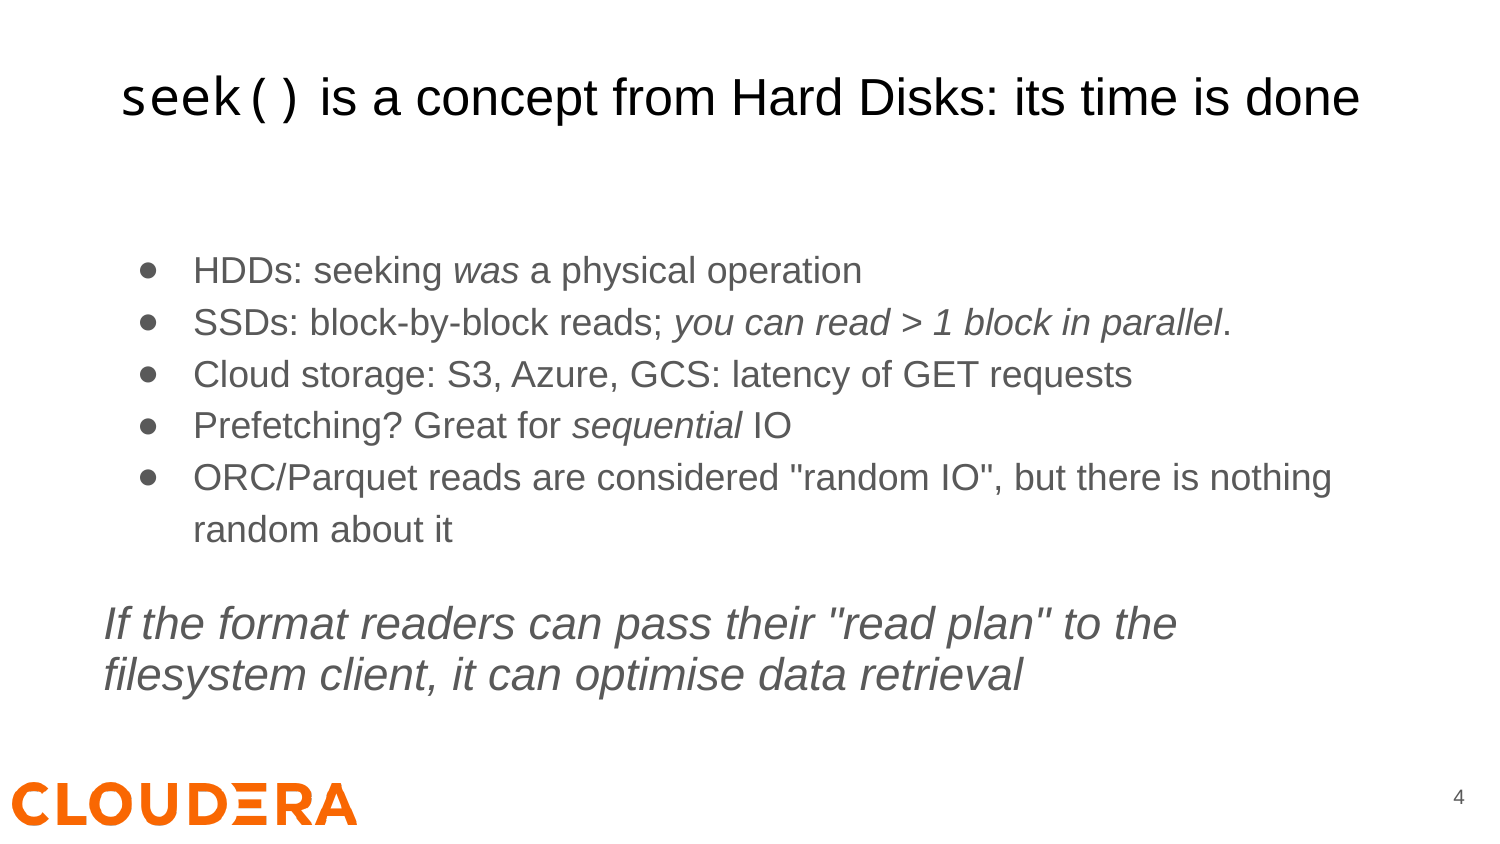

# seek() is a concept from Hard Disks: its time is done
HDDs: seeking was a physical operation
SSDs: block-by-block reads; you can read > 1 block in parallel.
Cloud storage: S3, Azure, GCS: latency of GET requests
Prefetching? Great for sequential IO
ORC/Parquet reads are considered "random IO", but there is nothing random about it
If the format readers can pass their "read plan" to the filesystem client, it can optimise data retrieval